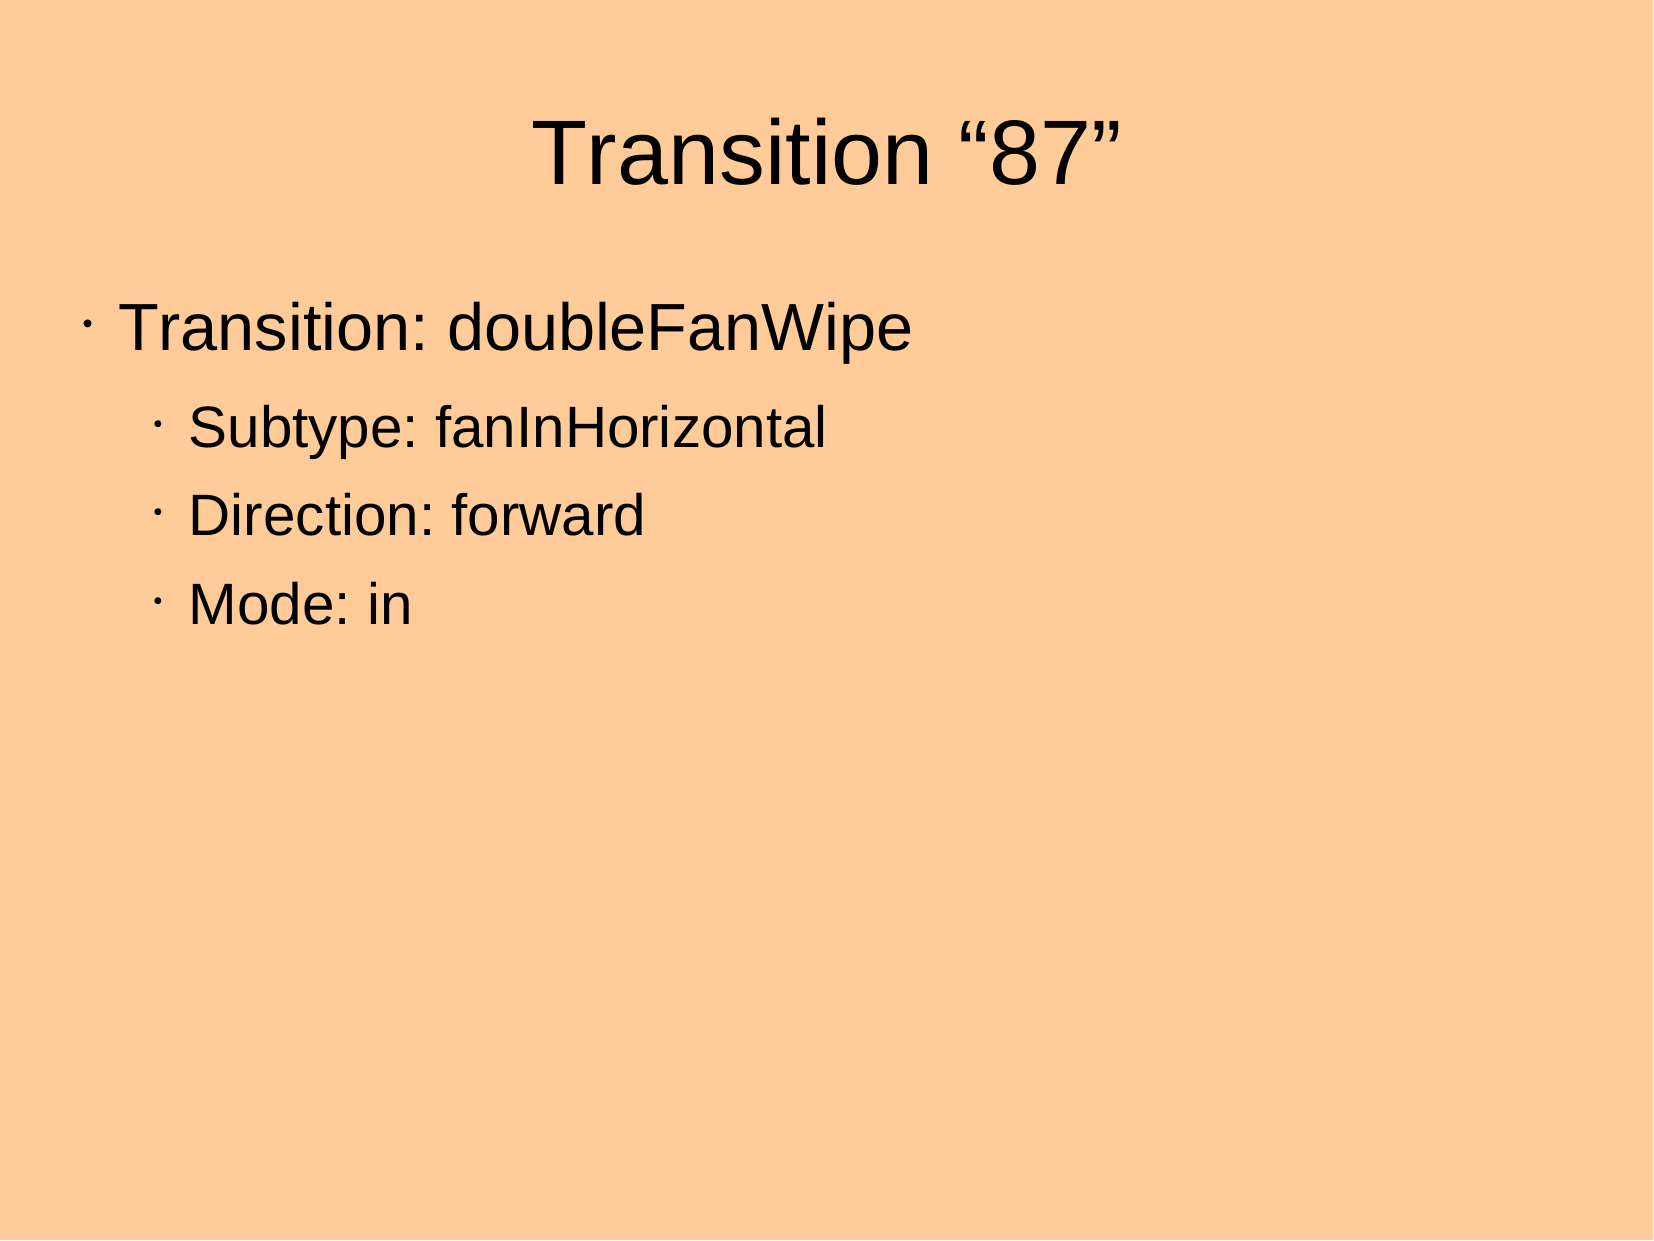

# Transition “87”
Transition: doubleFanWipe
Subtype: fanInHorizontal
Direction: forward
Mode: in